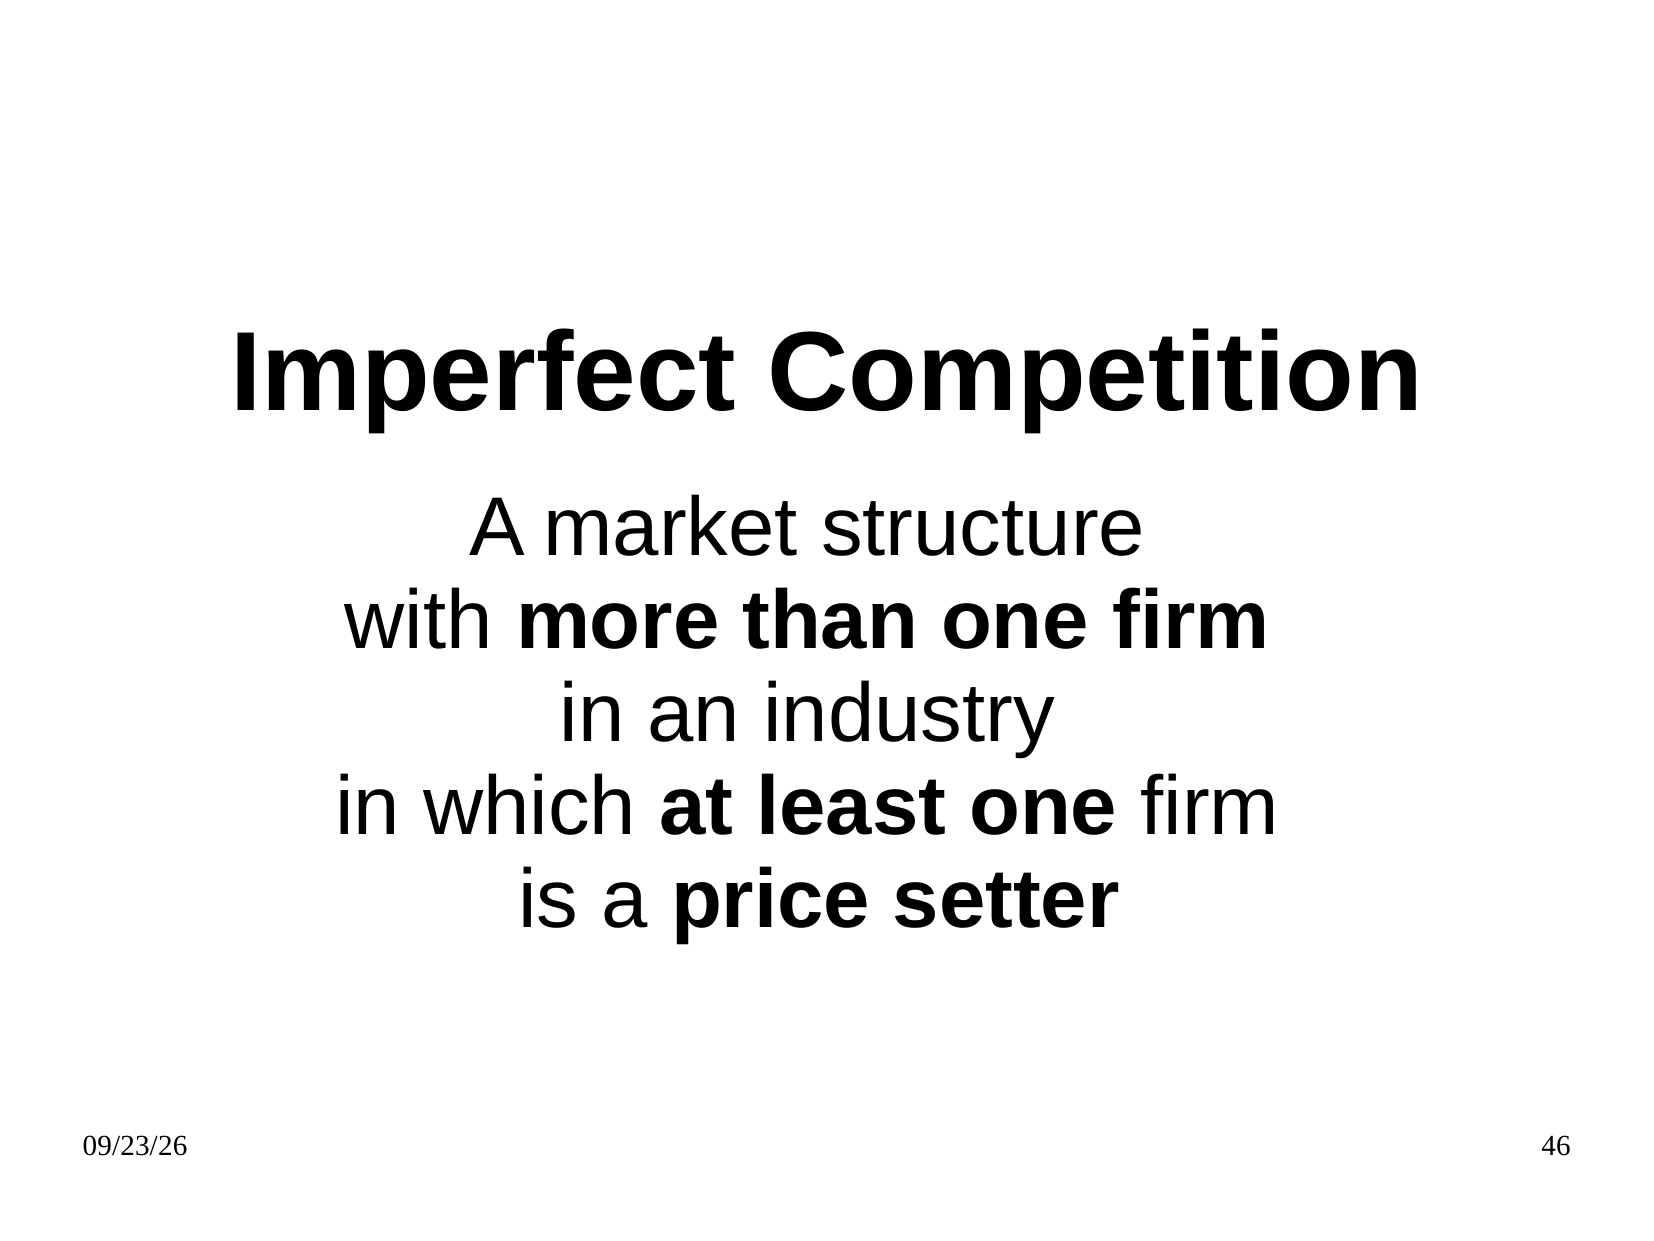

# Imperfect Competition
A market structure
with more than one firm
in an industry
in which at least one firm
is a price setter
46